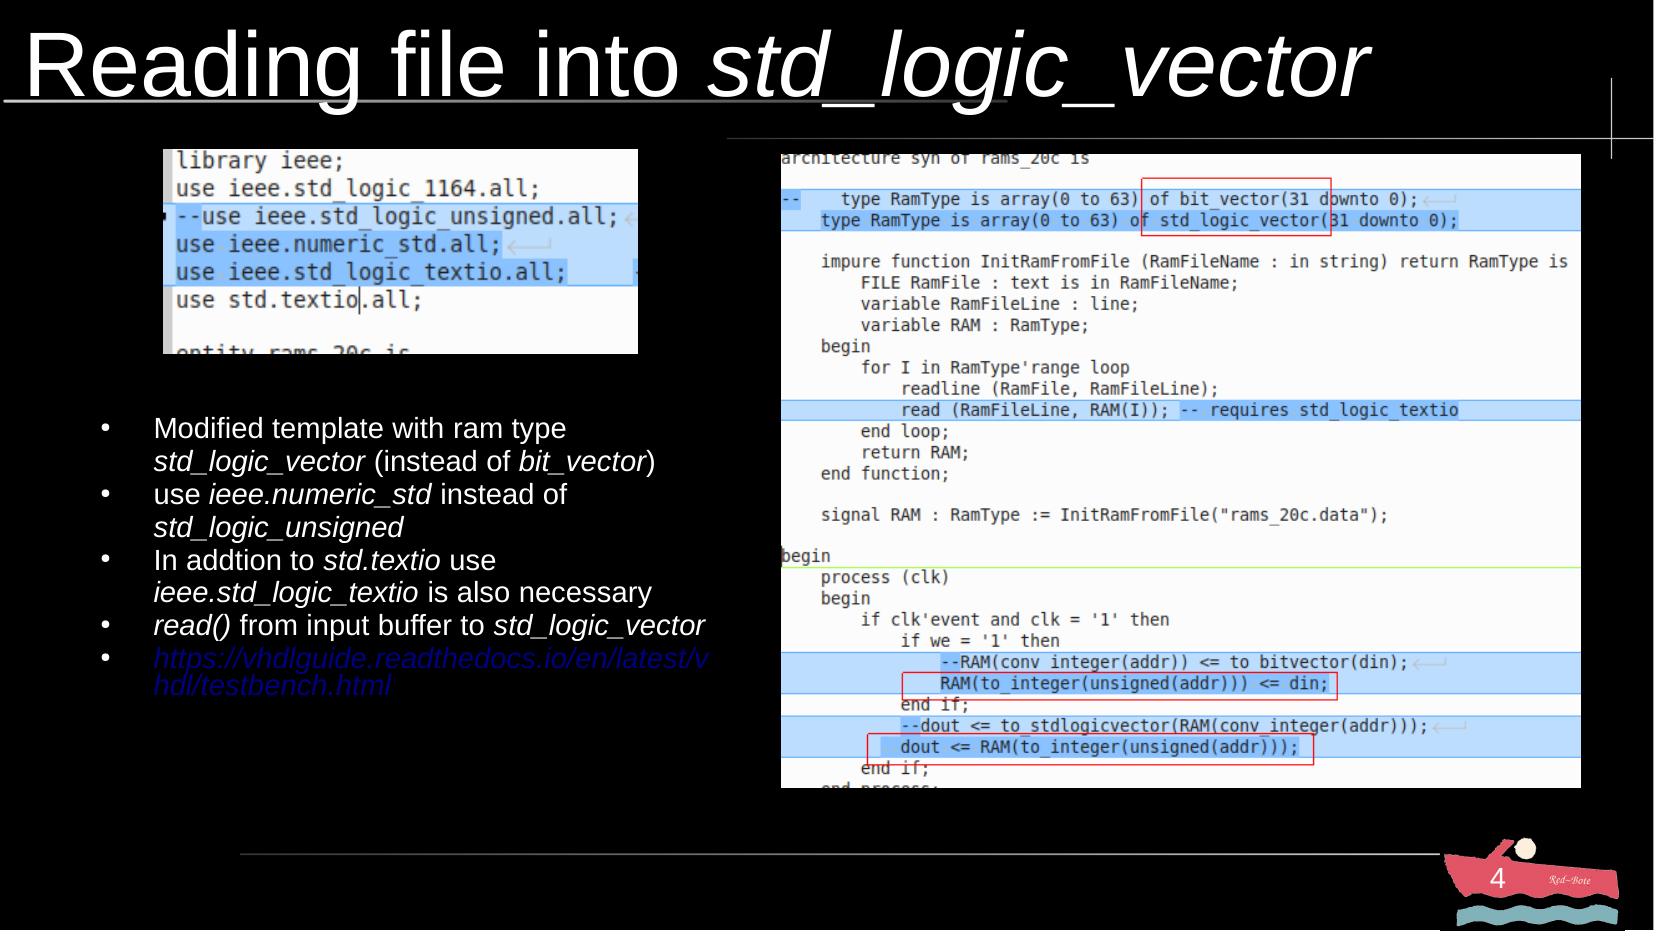

# Reading file into std_logic_vector
Modified template with ram type std_logic_vector (instead of bit_vector)
use ieee.numeric_std instead of std_logic_unsigned
In addtion to std.textio use ieee.std_logic_textio is also necessary
read() from input buffer to std_logic_vector
https://vhdlguide.readthedocs.io/en/latest/vhdl/testbench.html
4